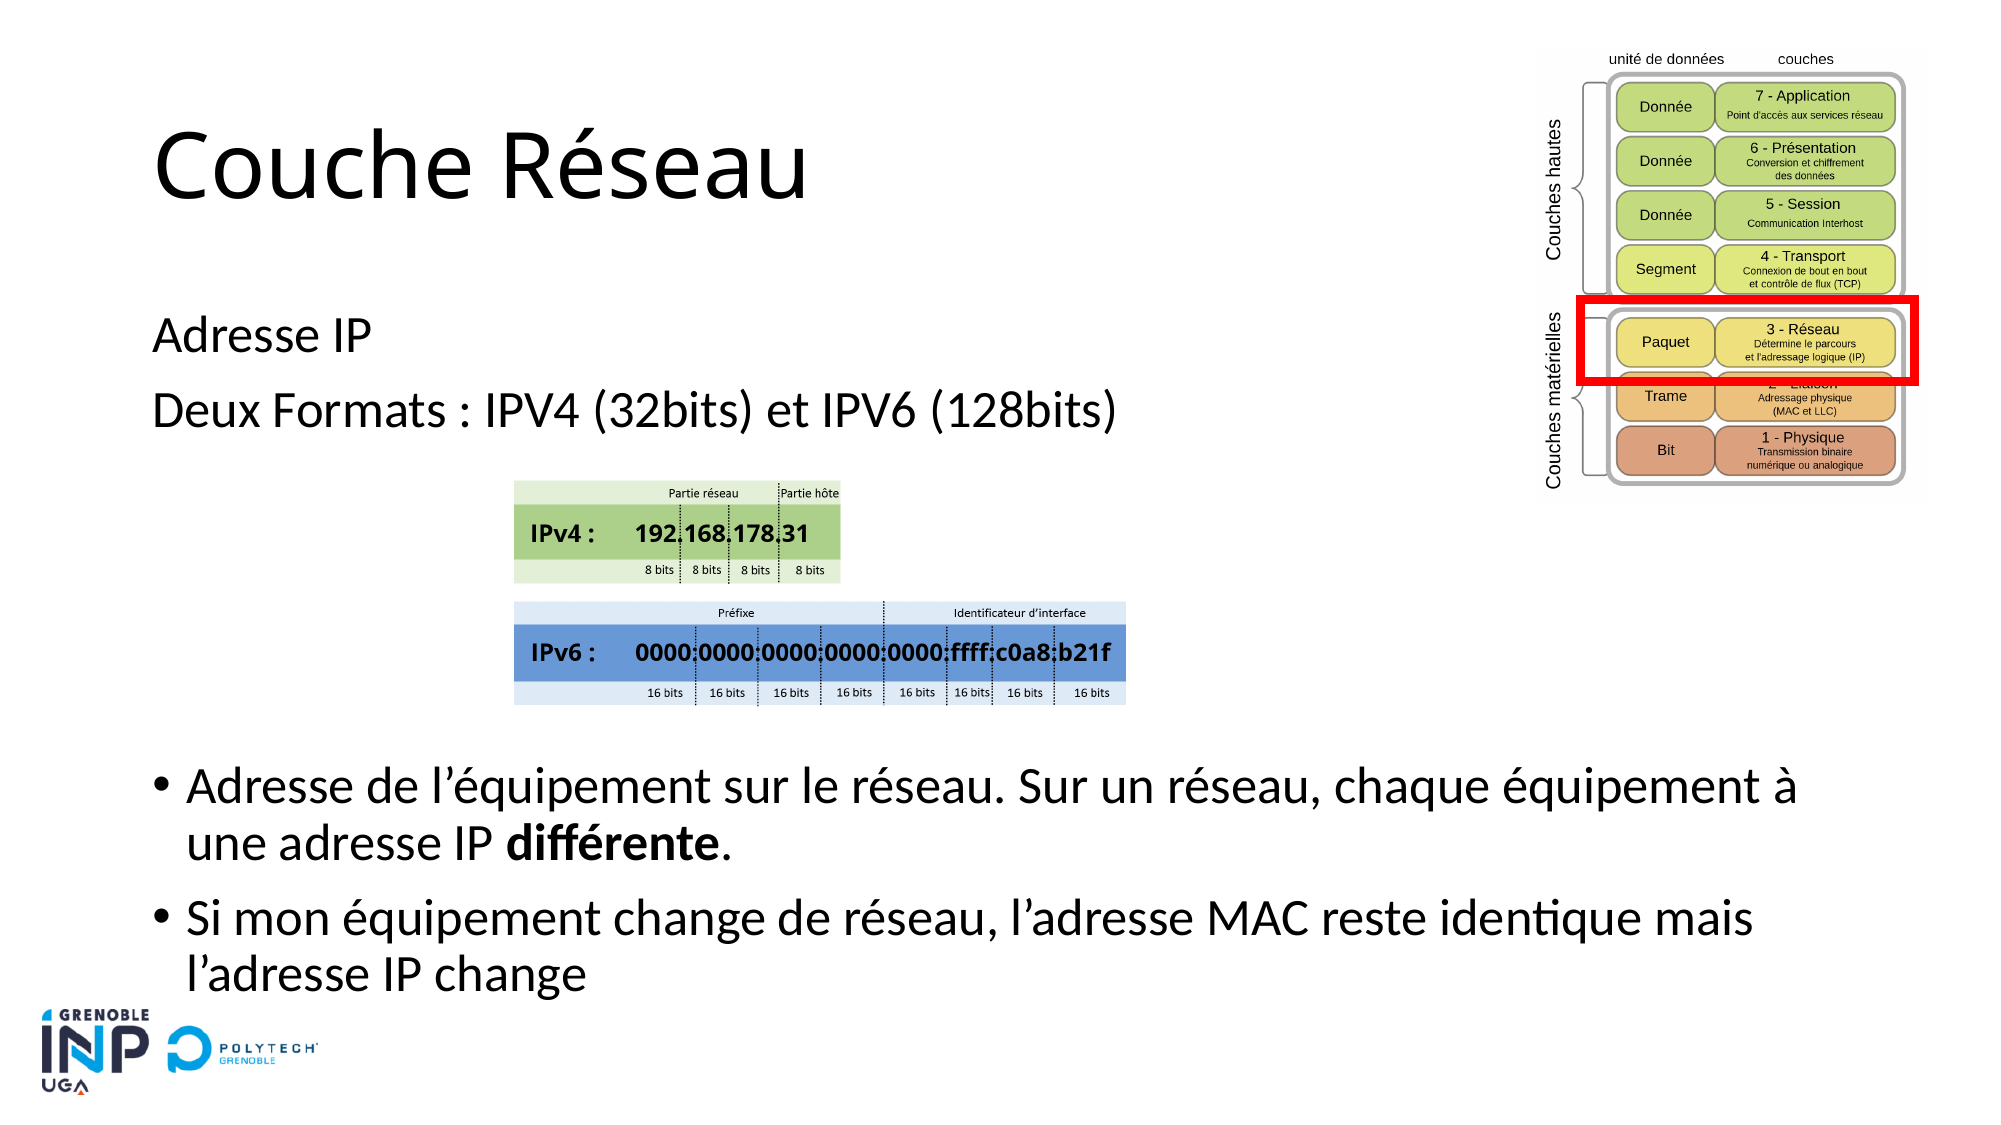

# Couche Réseau
Adresse IP
Deux Formats : IPV4 (32bits) et IPV6 (128bits)
Adresse de l’équipement sur le réseau. Sur un réseau, chaque équipement à une adresse IP différente.
Si mon équipement change de réseau, l’adresse MAC reste identique mais l’adresse IP change